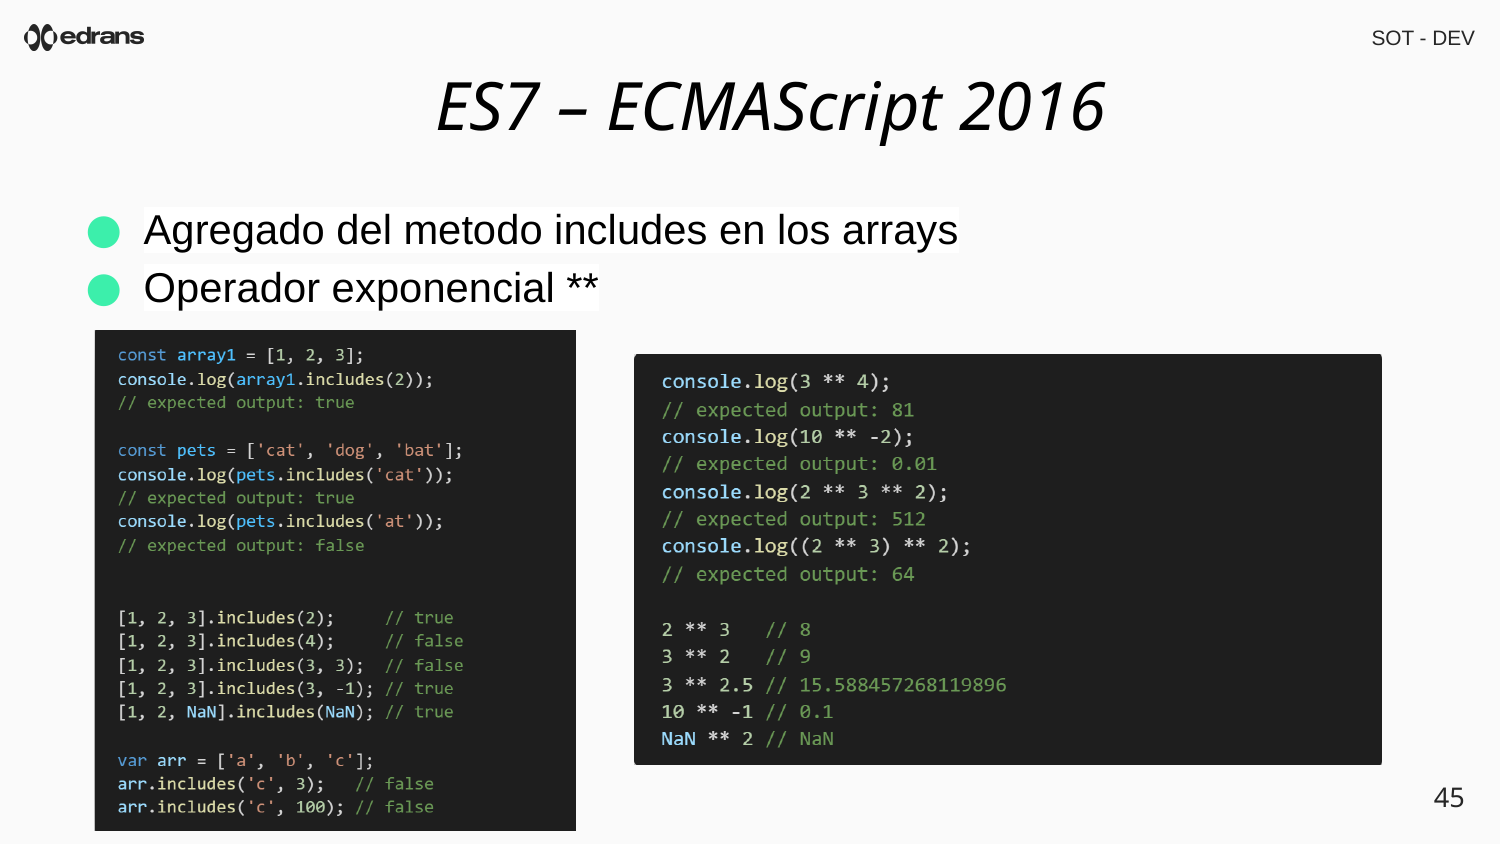

SOT - DEV
ES7 – ECMAScript 2016
Agregado del metodo includes en los arrays
Operador exponencial **